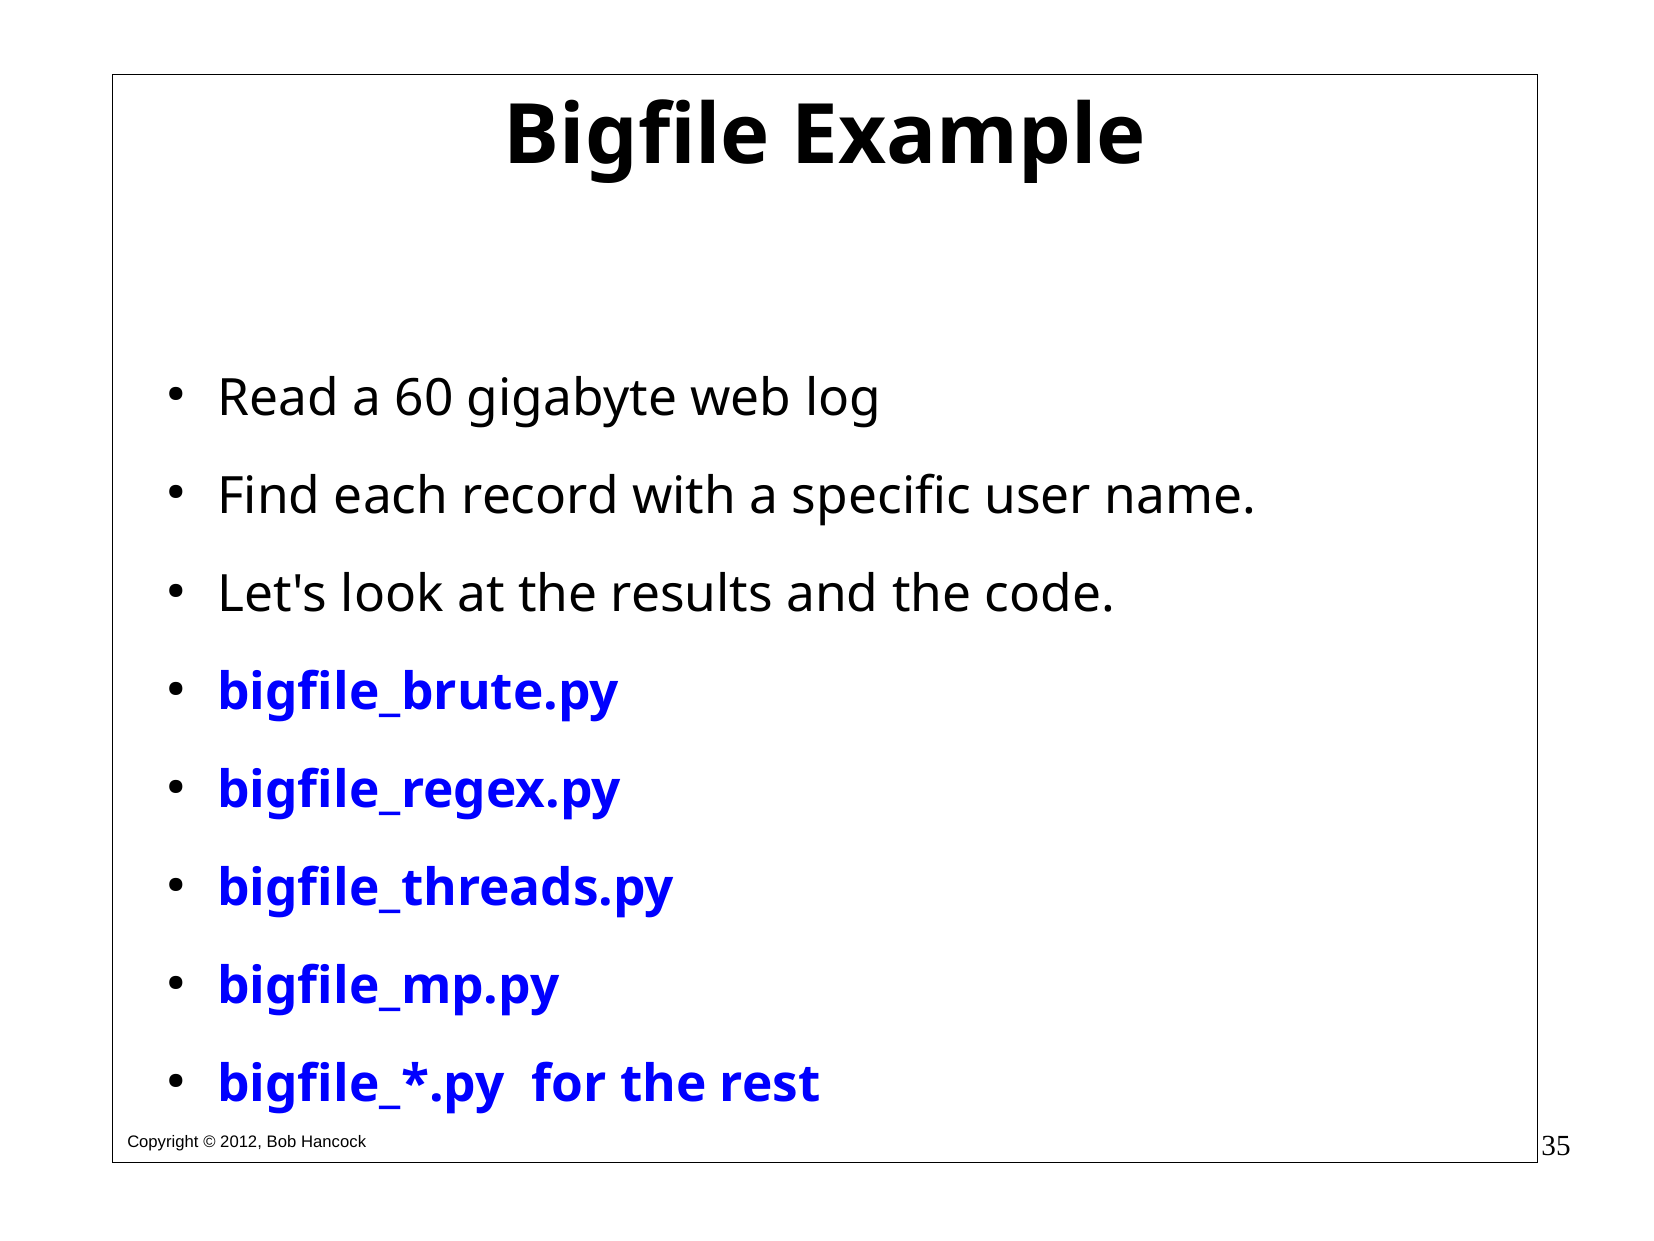

# Bigfile Example
Read a 60 gigabyte web log
Find each record with a specific user name.
Let's look at the results and the code.
bigfile_brute.py
bigfile_regex.py
bigfile_threads.py
bigfile_mp.py
bigfile_*.py for the rest
Copyright © 2012, Bob Hancock
35